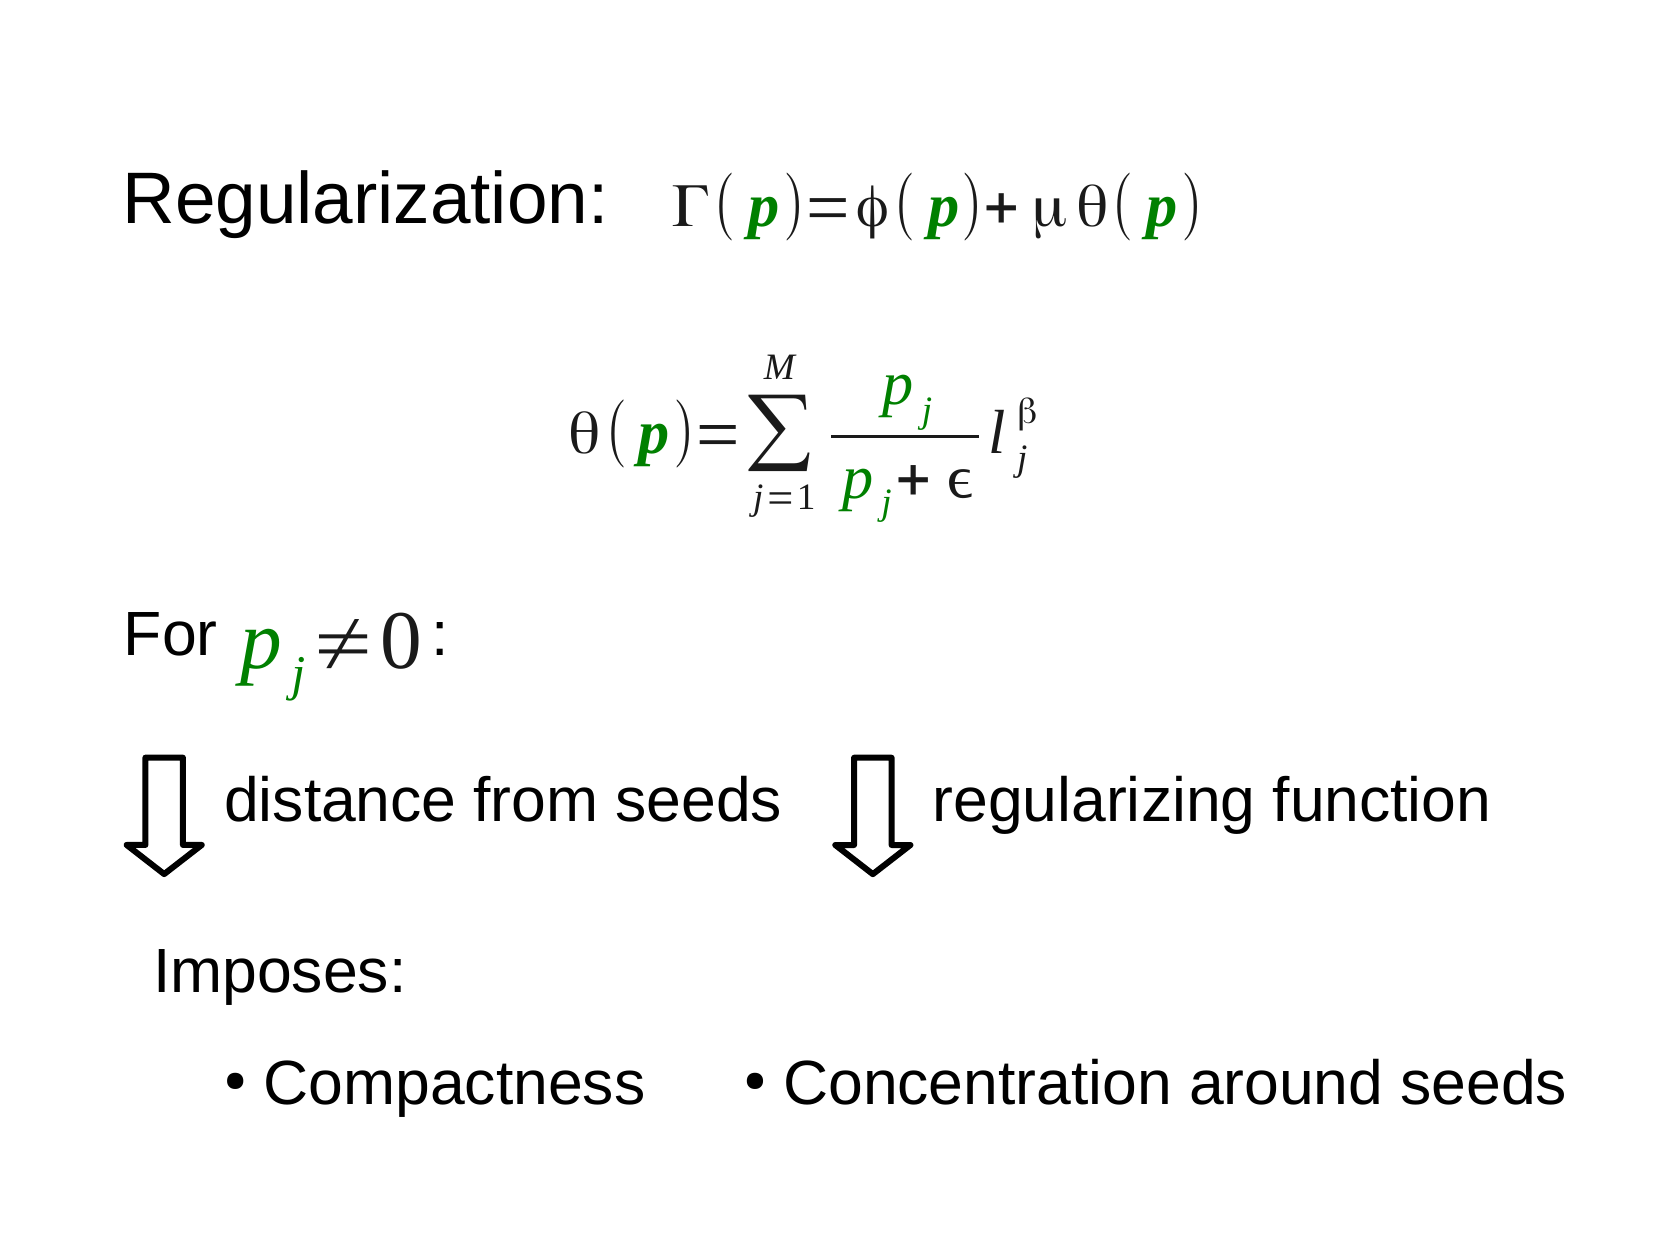

Regularization:
For
:
distance from seeds
regularizing function
Imposes:
 Compactness
 Concentration around seeds